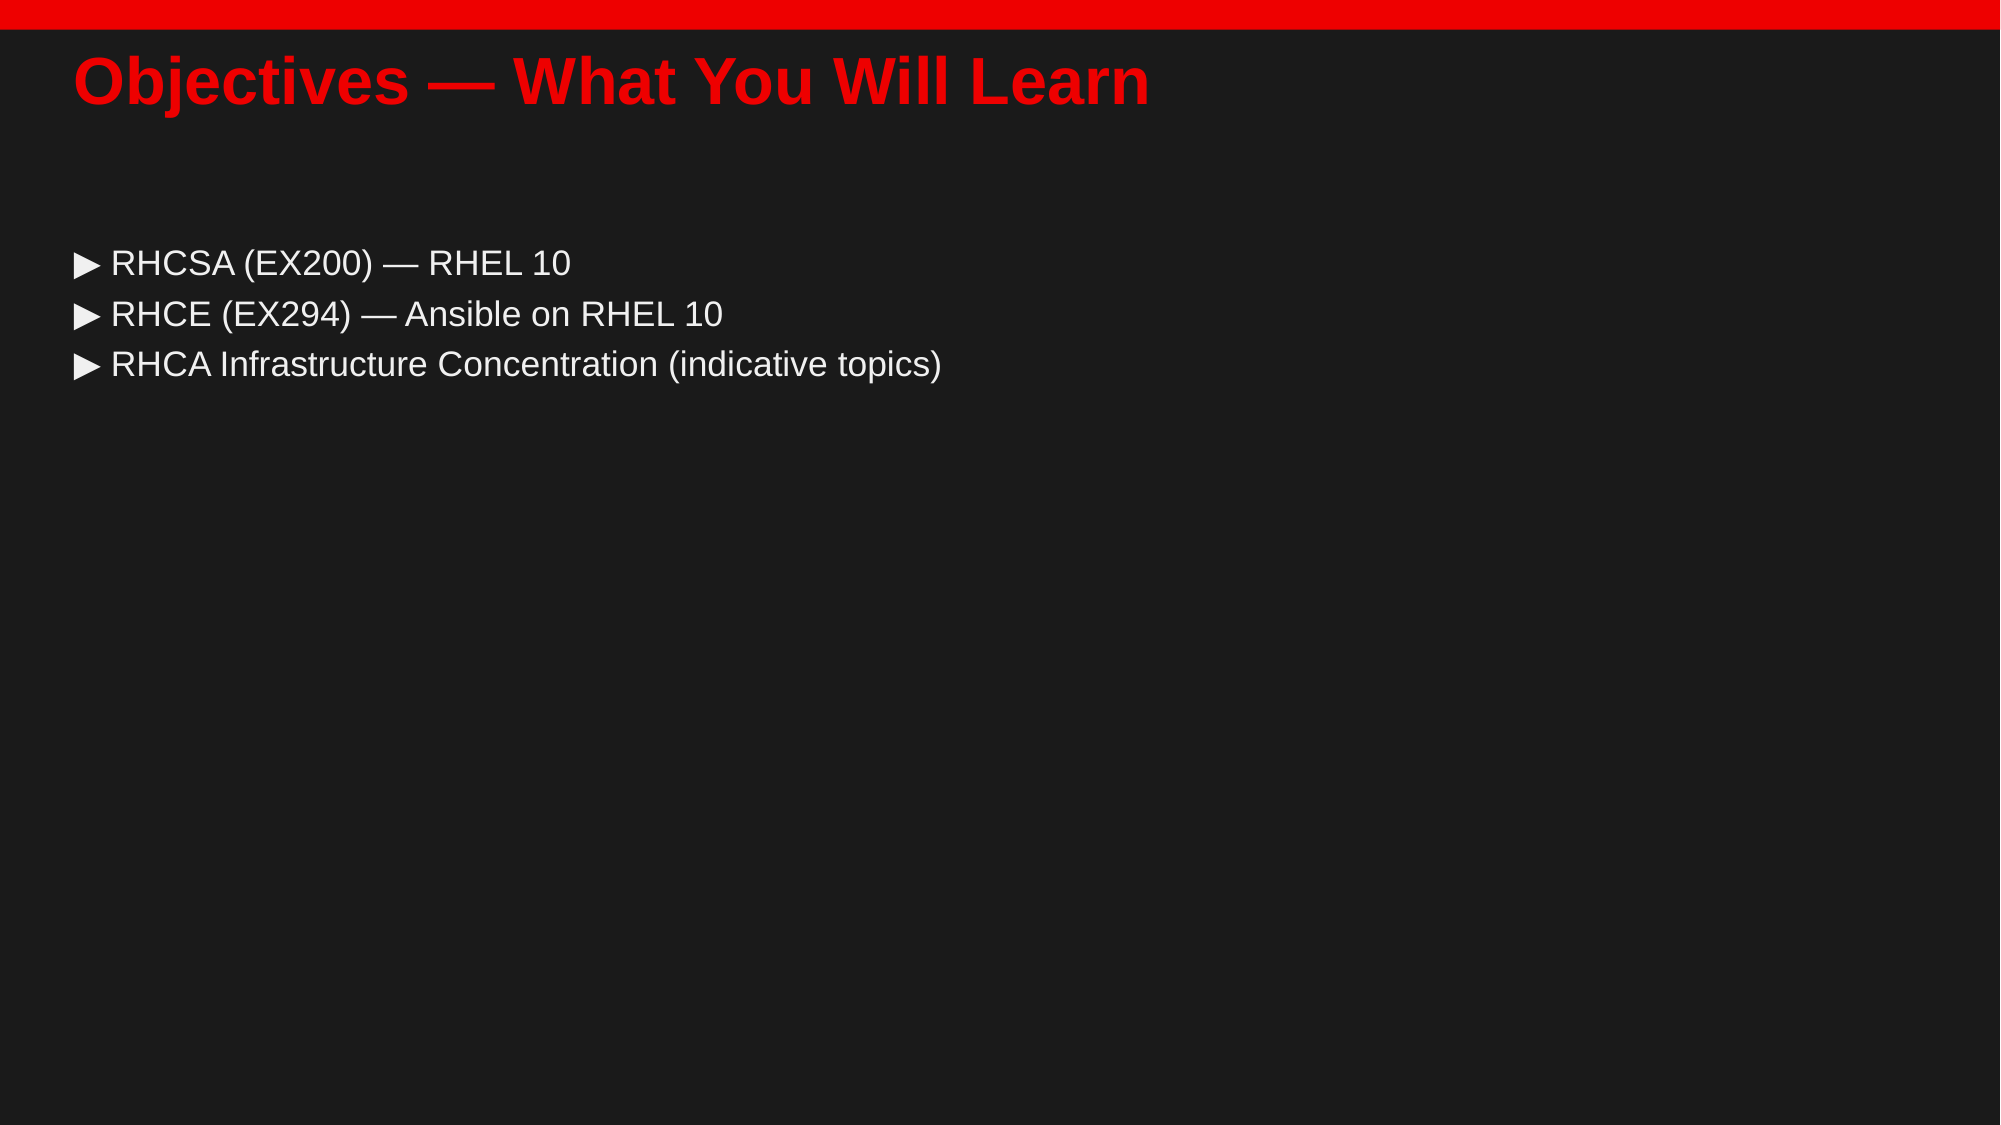

Objectives — What You Will Learn
▶ RHCSA (EX200) — RHEL 10
▶ RHCE (EX294) — Ansible on RHEL 10
▶ RHCA Infrastructure Concentration (indicative topics)